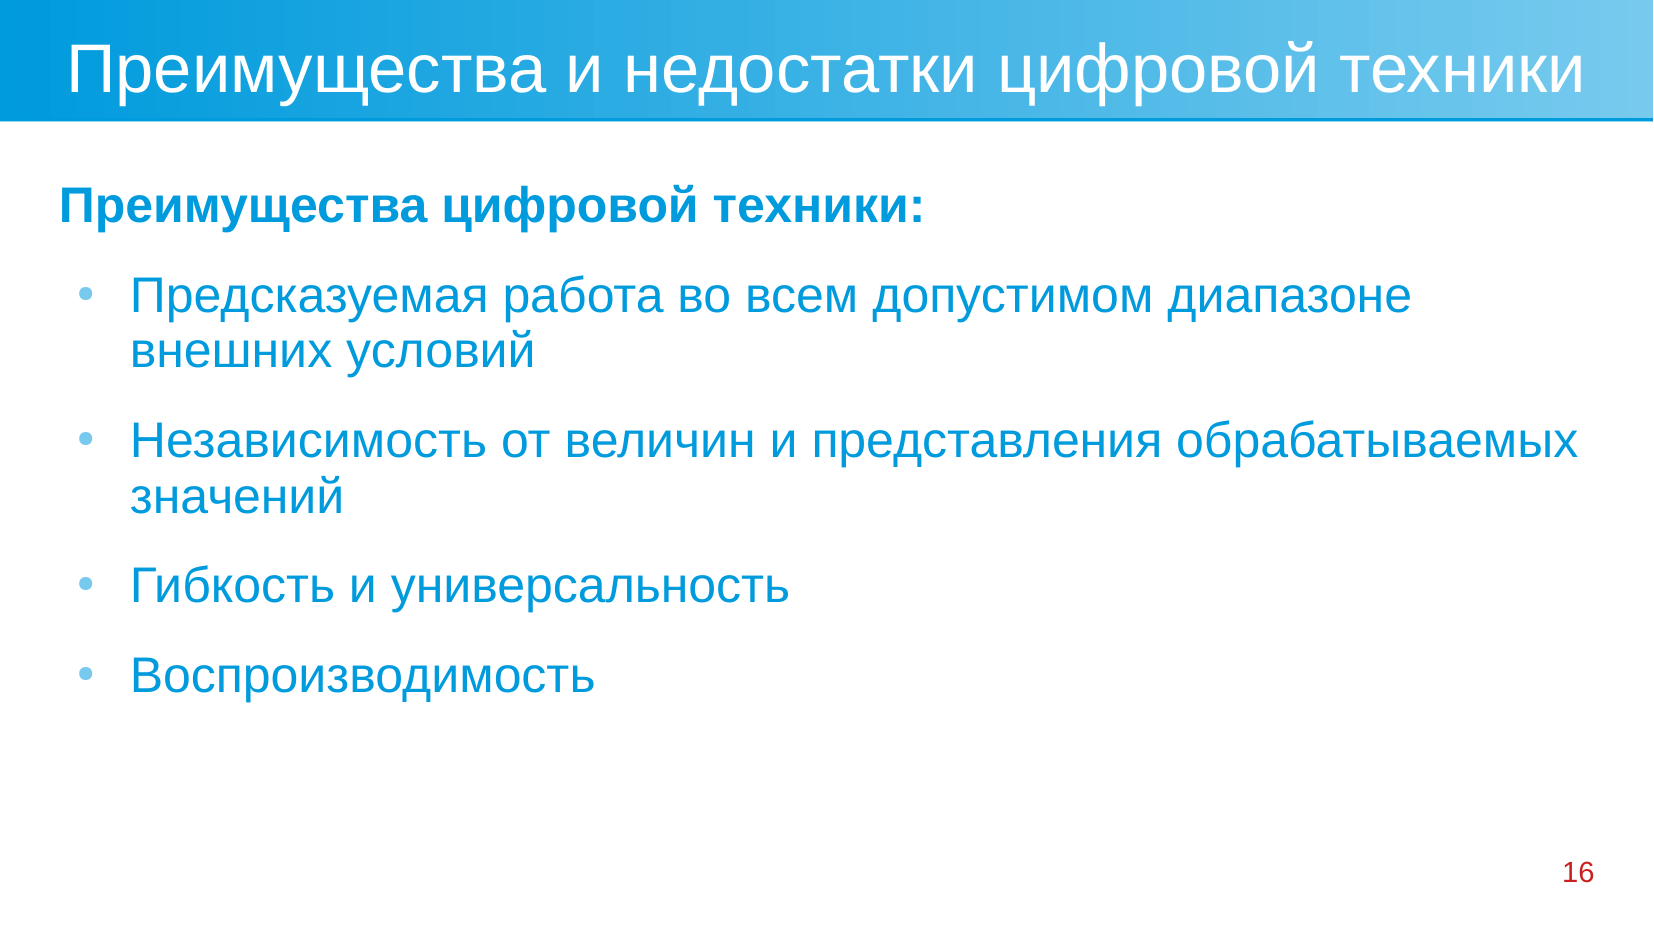

# Преимущества и недостатки цифровой техники
Преимущества цифровой техники:
Предсказуемая работа во всем допустимом диапазоне внешних условий
Независимость от величин и представления обрабатываемых значений
Гибкость и универсальность
Воспроизводимость
16